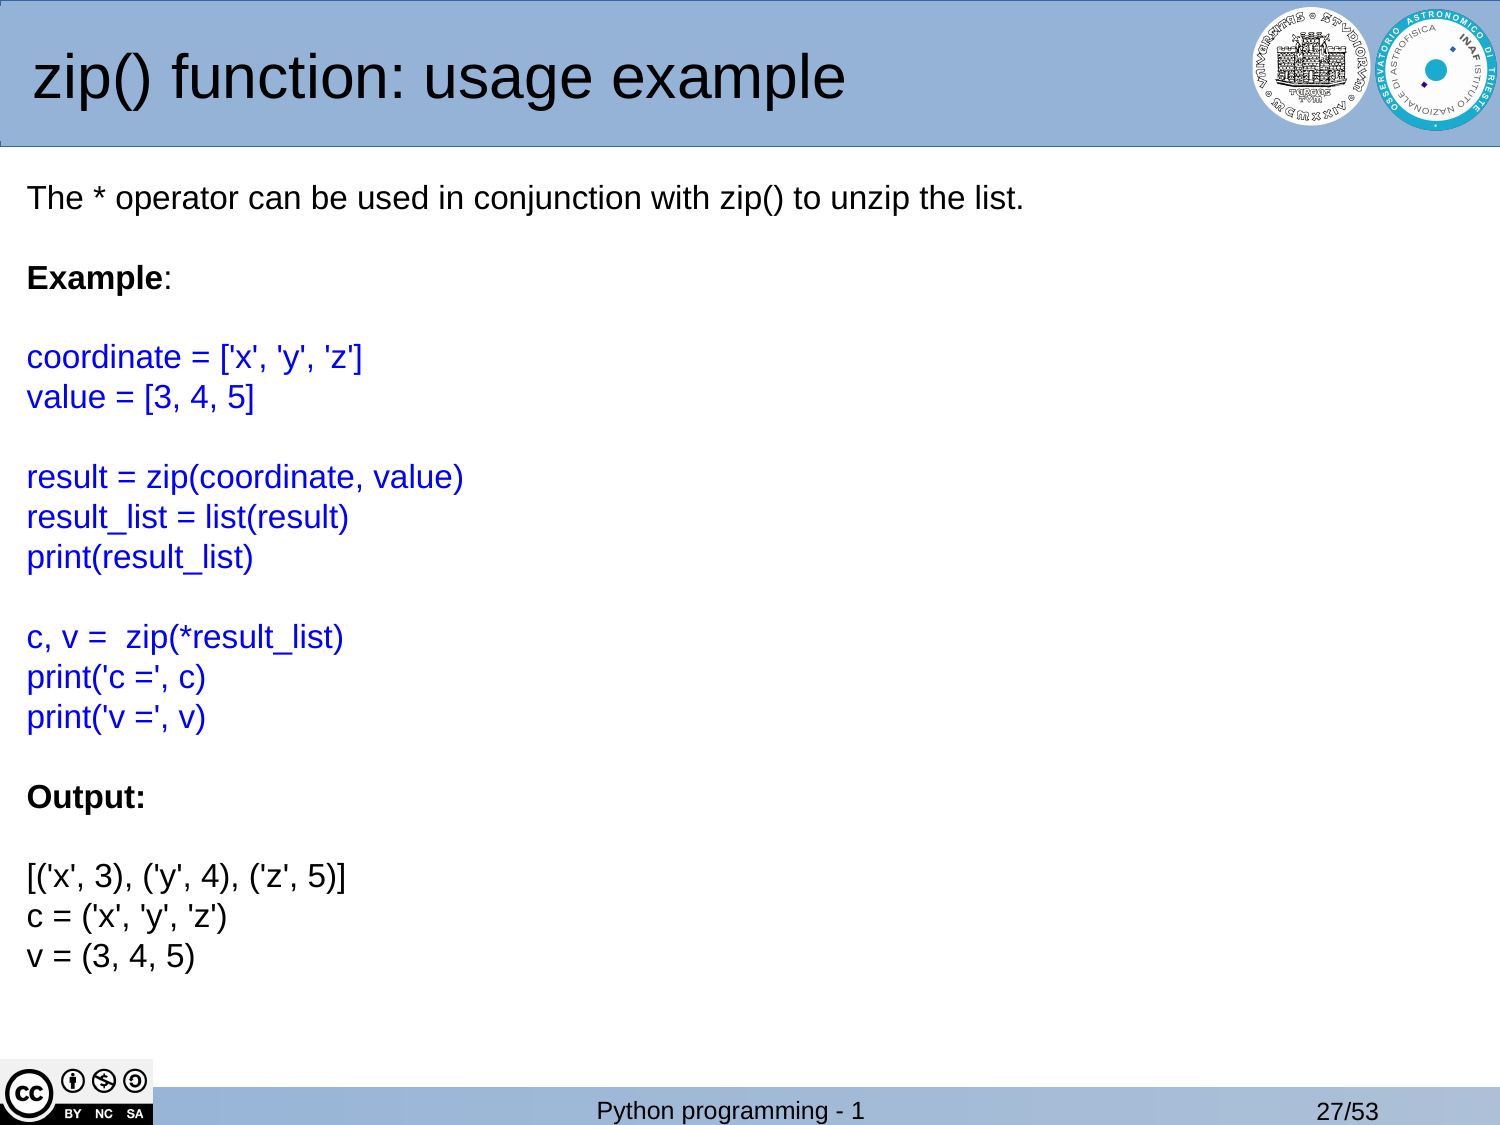

zip() function: usage example
# The * operator can be used in conjunction with zip() to unzip the list.
Example:
coordinate = ['x', 'y', 'z']
value = [3, 4, 5]
result = zip(coordinate, value)
result_list = list(result)
print(result_list)
c, v = zip(*result_list)
print('c =', c)
print('v =', v)
Output:
[('x', 3), ('y', 4), ('z', 5)]
c = ('x', 'y', 'z')
v = (3, 4, 5)